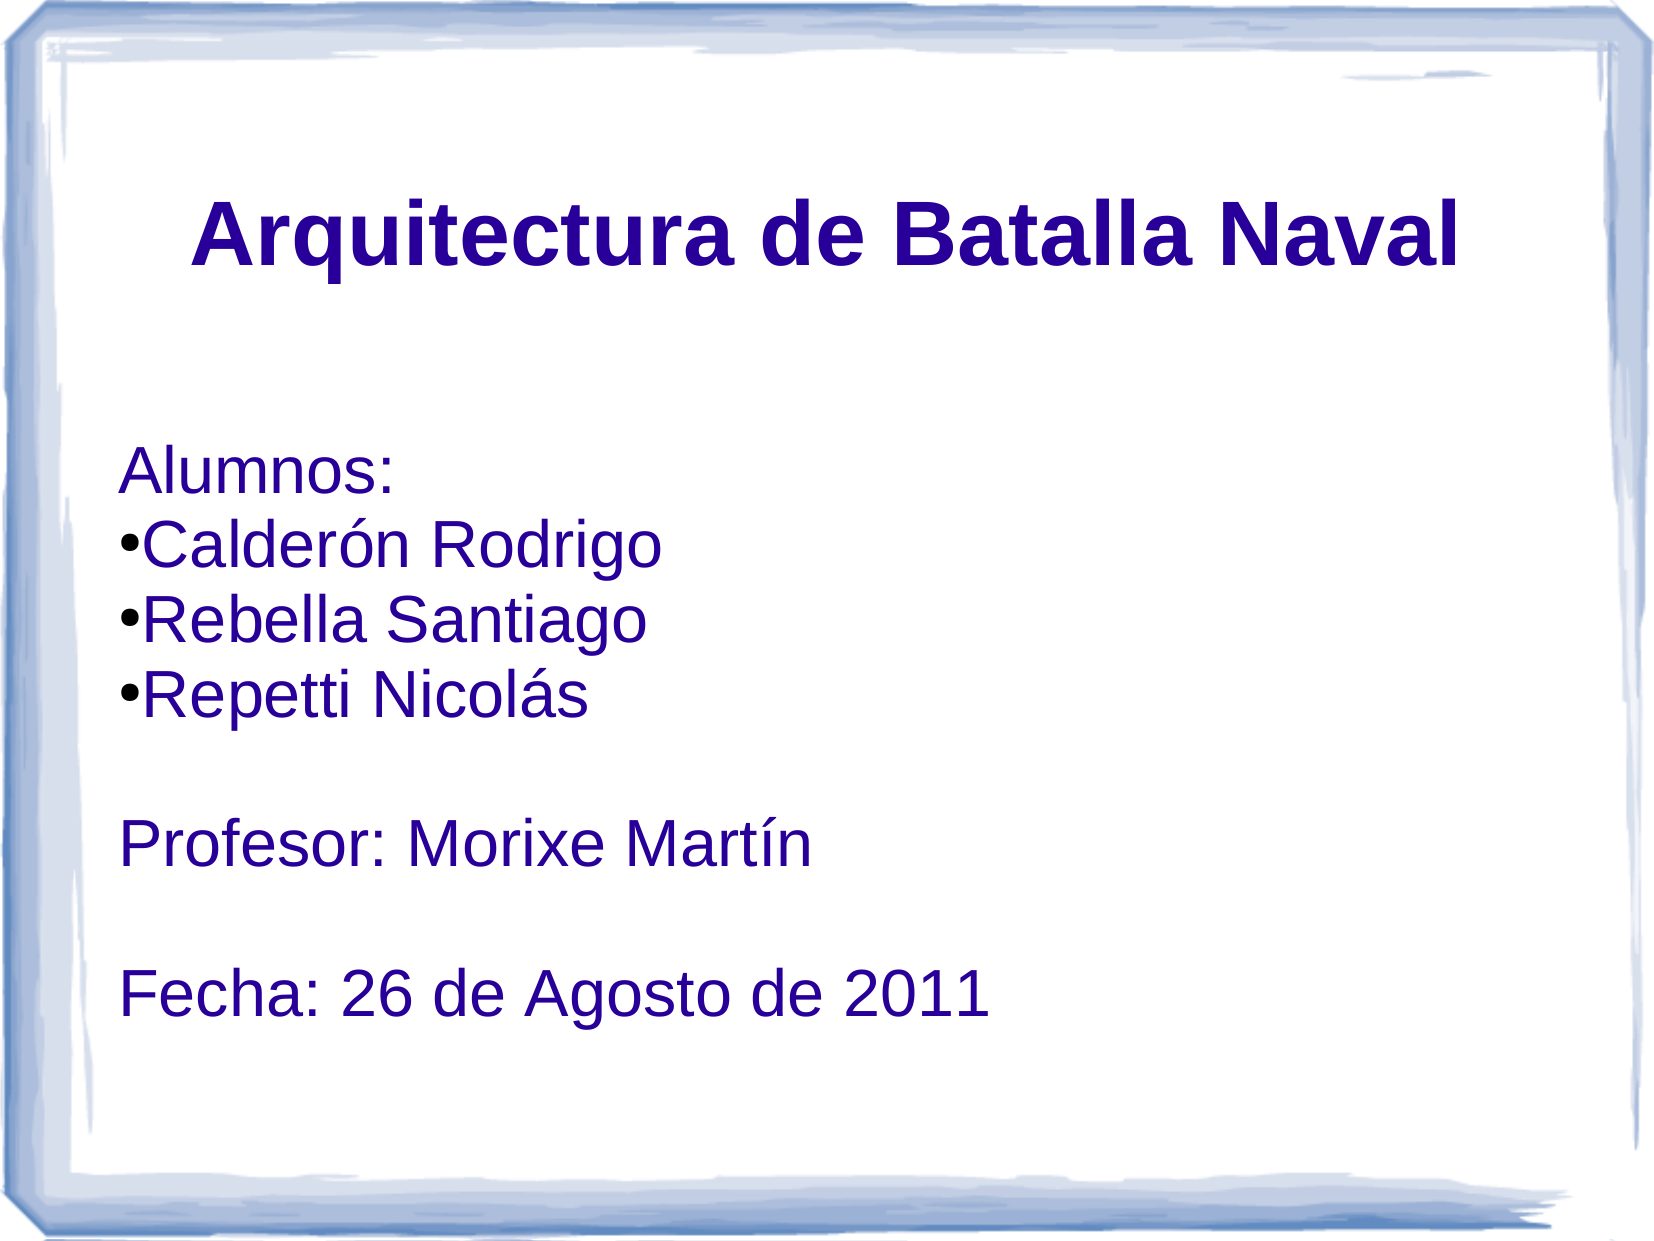

# Arquitectura de Batalla Naval
Alumnos:
Calderón Rodrigo
Rebella Santiago
Repetti Nicolás
Profesor: Morixe Martín
Fecha: 26 de Agosto de 2011